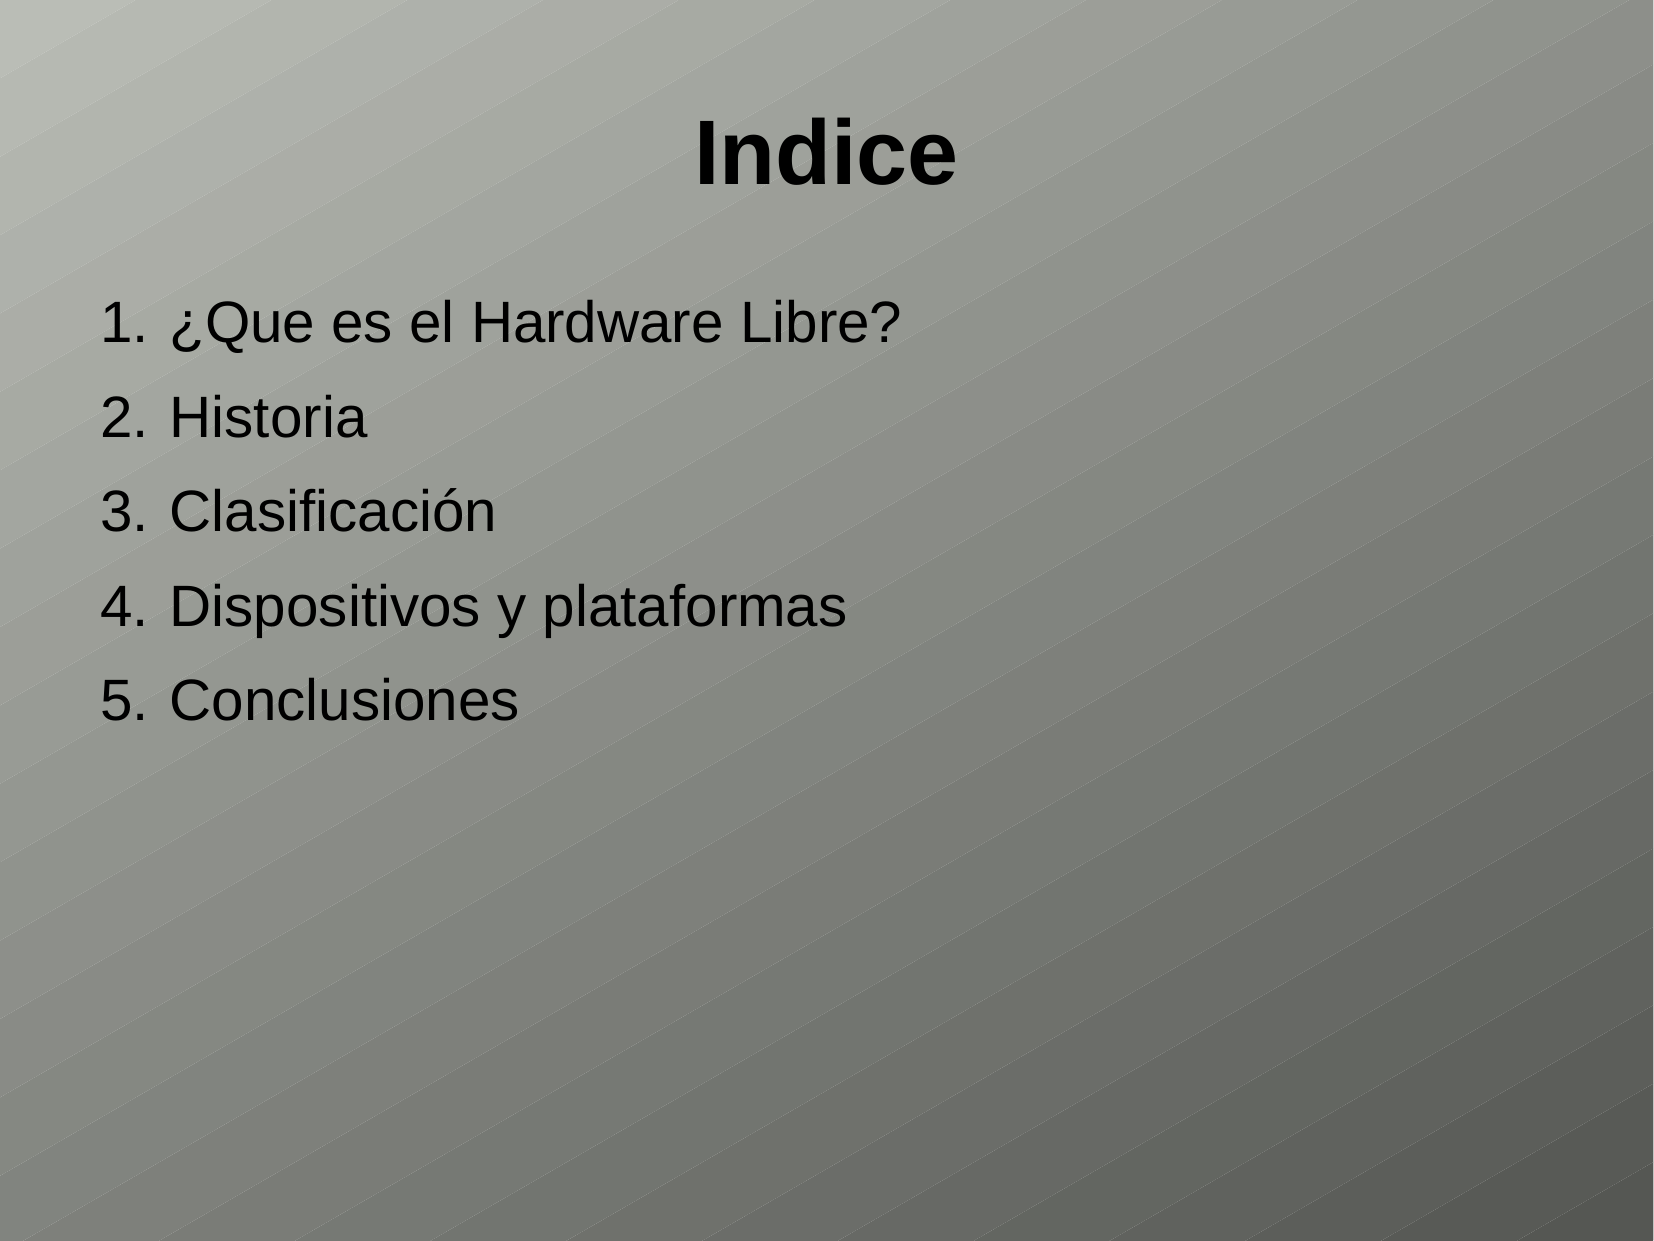

# Indice
 ¿Que es el Hardware Libre?
 Historia
 Clasificación
 Dispositivos y plataformas
 Conclusiones